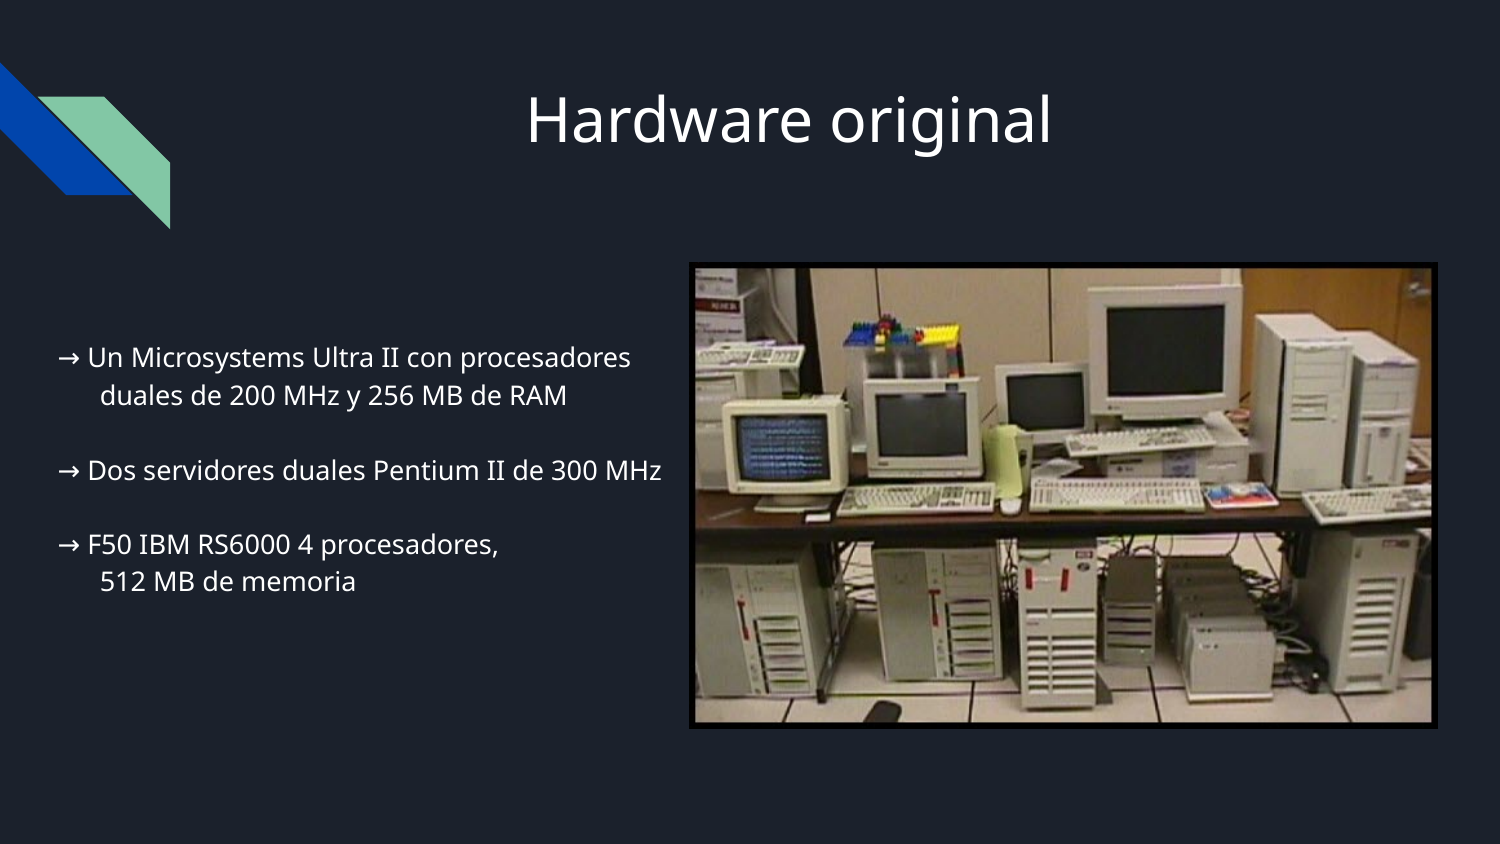

# Hardware original
→ Un Microsystems Ultra II con procesadores
 duales de 200 MHz y 256 MB de RAM
→ Dos servidores duales Pentium II de 300 MHz
→ F50 IBM RS6000 4 procesadores,
 512 MB de memoria